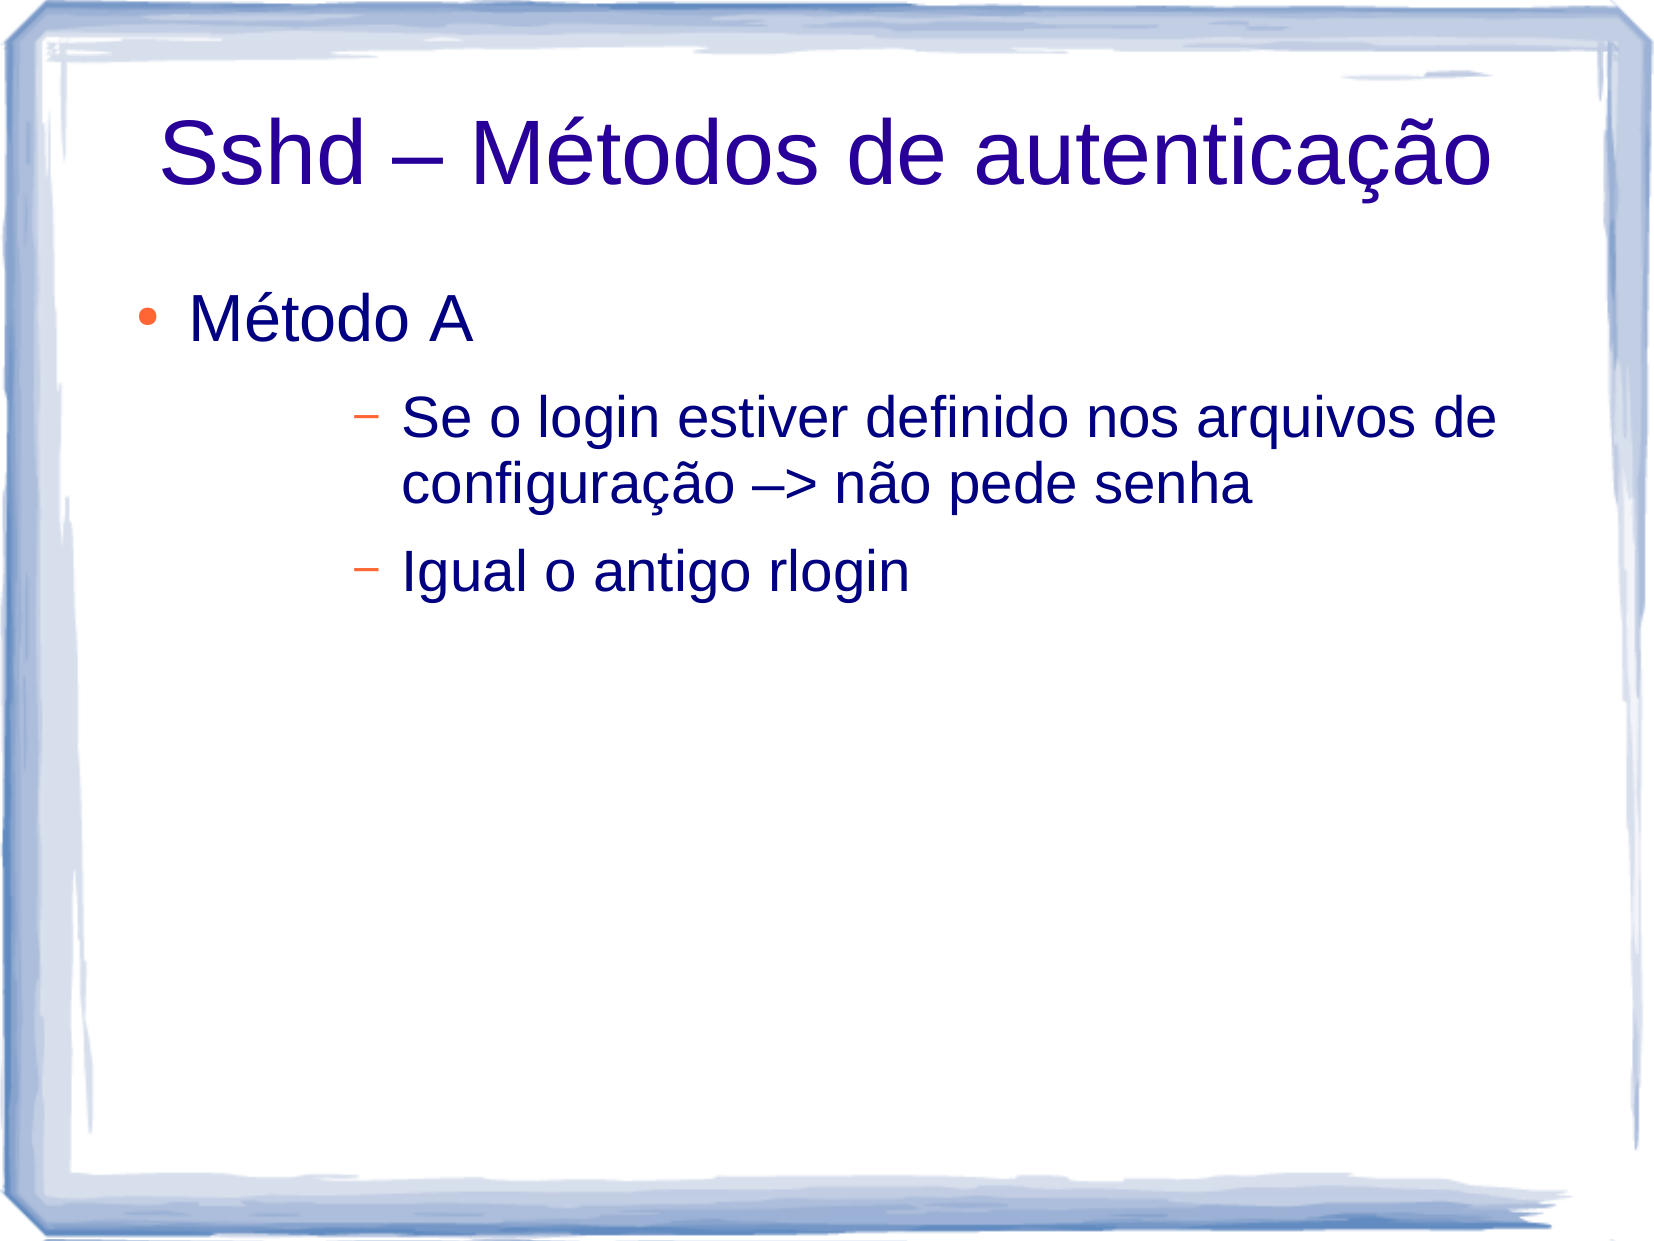

# Sshd – Métodos de autenticação
Método A
Se o login estiver definido nos arquivos de configuração –> não pede senha
Igual o antigo rlogin